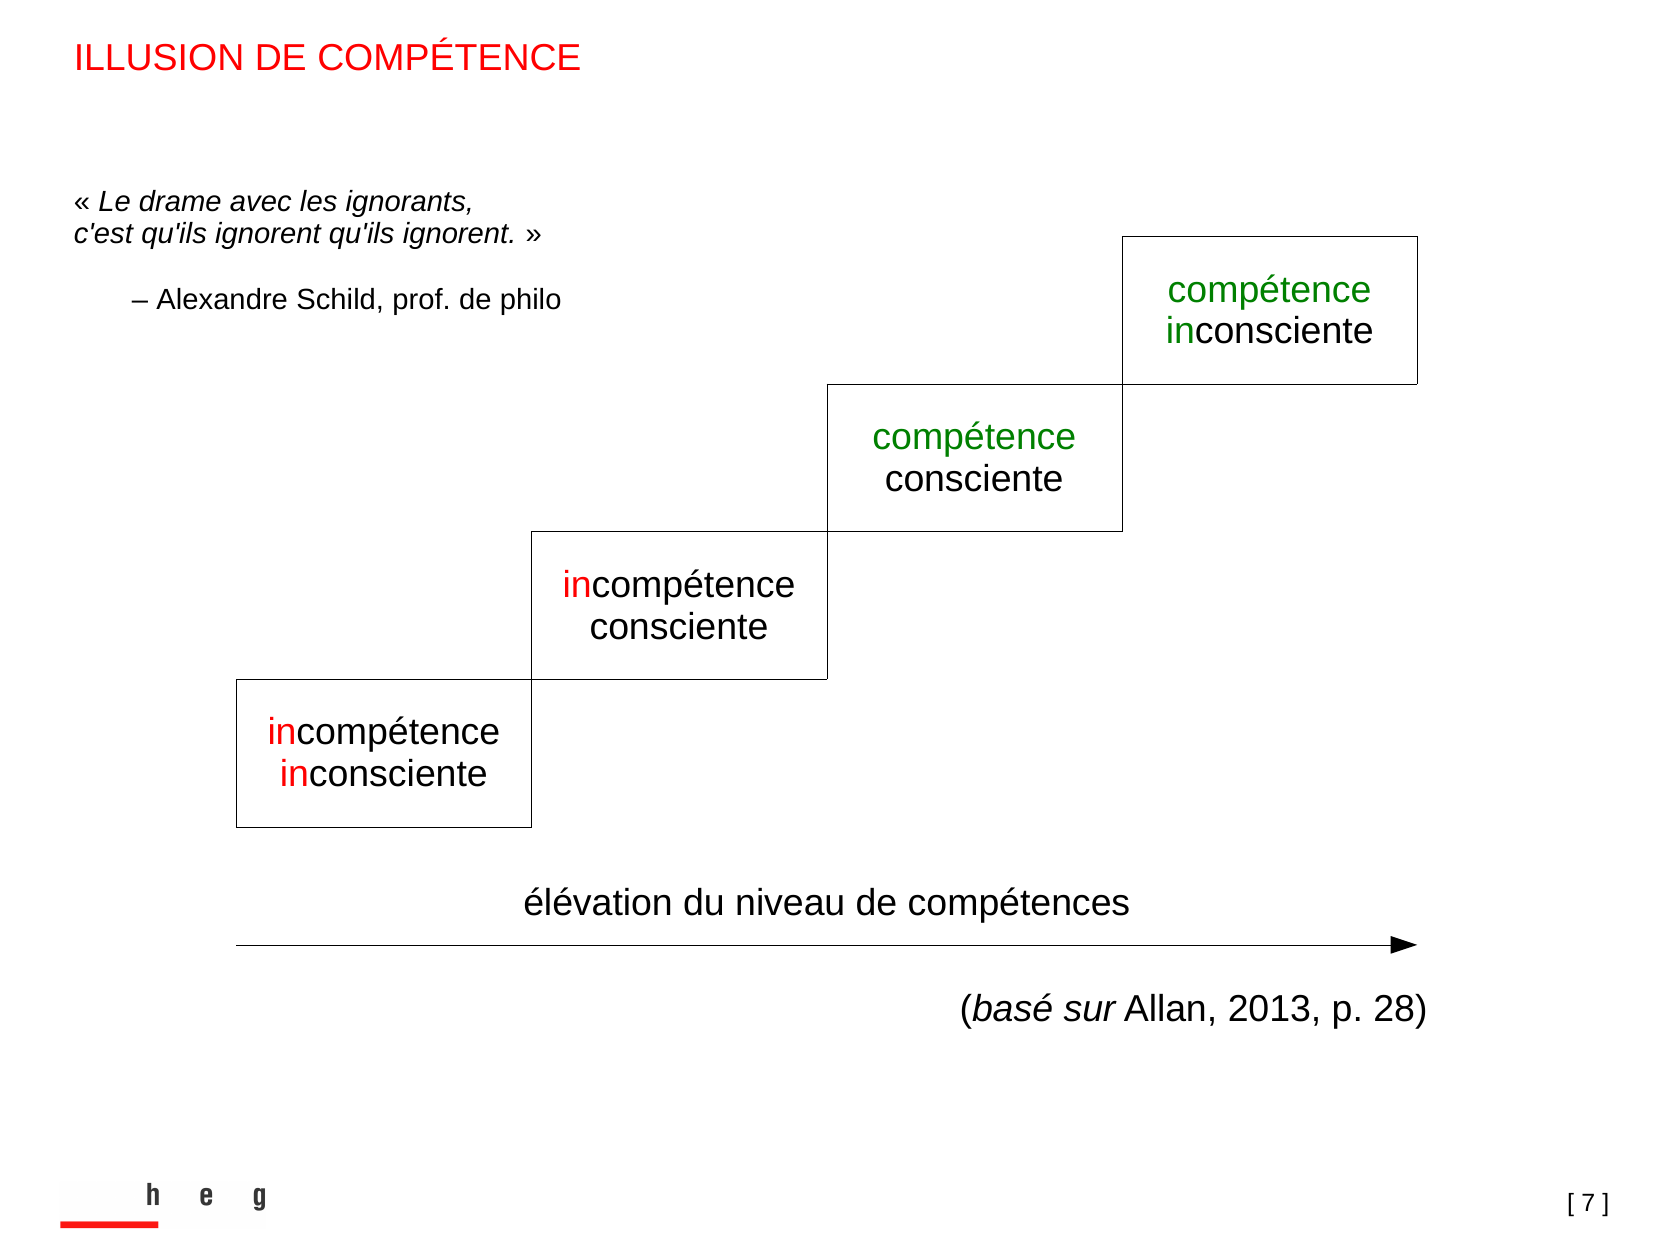

ILLUSION DE COMPÉTENCE
« Le drame avec les ignorants,
c'est qu'ils ignorent qu'ils ignorent. »
	– Alexandre Schild, prof. de philo
	(basé sur Allan, 2013, p. 28)
| | | | compétence inconsciente |
| --- | --- | --- | --- |
| | | compétence consciente | |
| | incompétence consciente | | |
| incompétence inconsciente | | | |
élévation du niveau de compétences